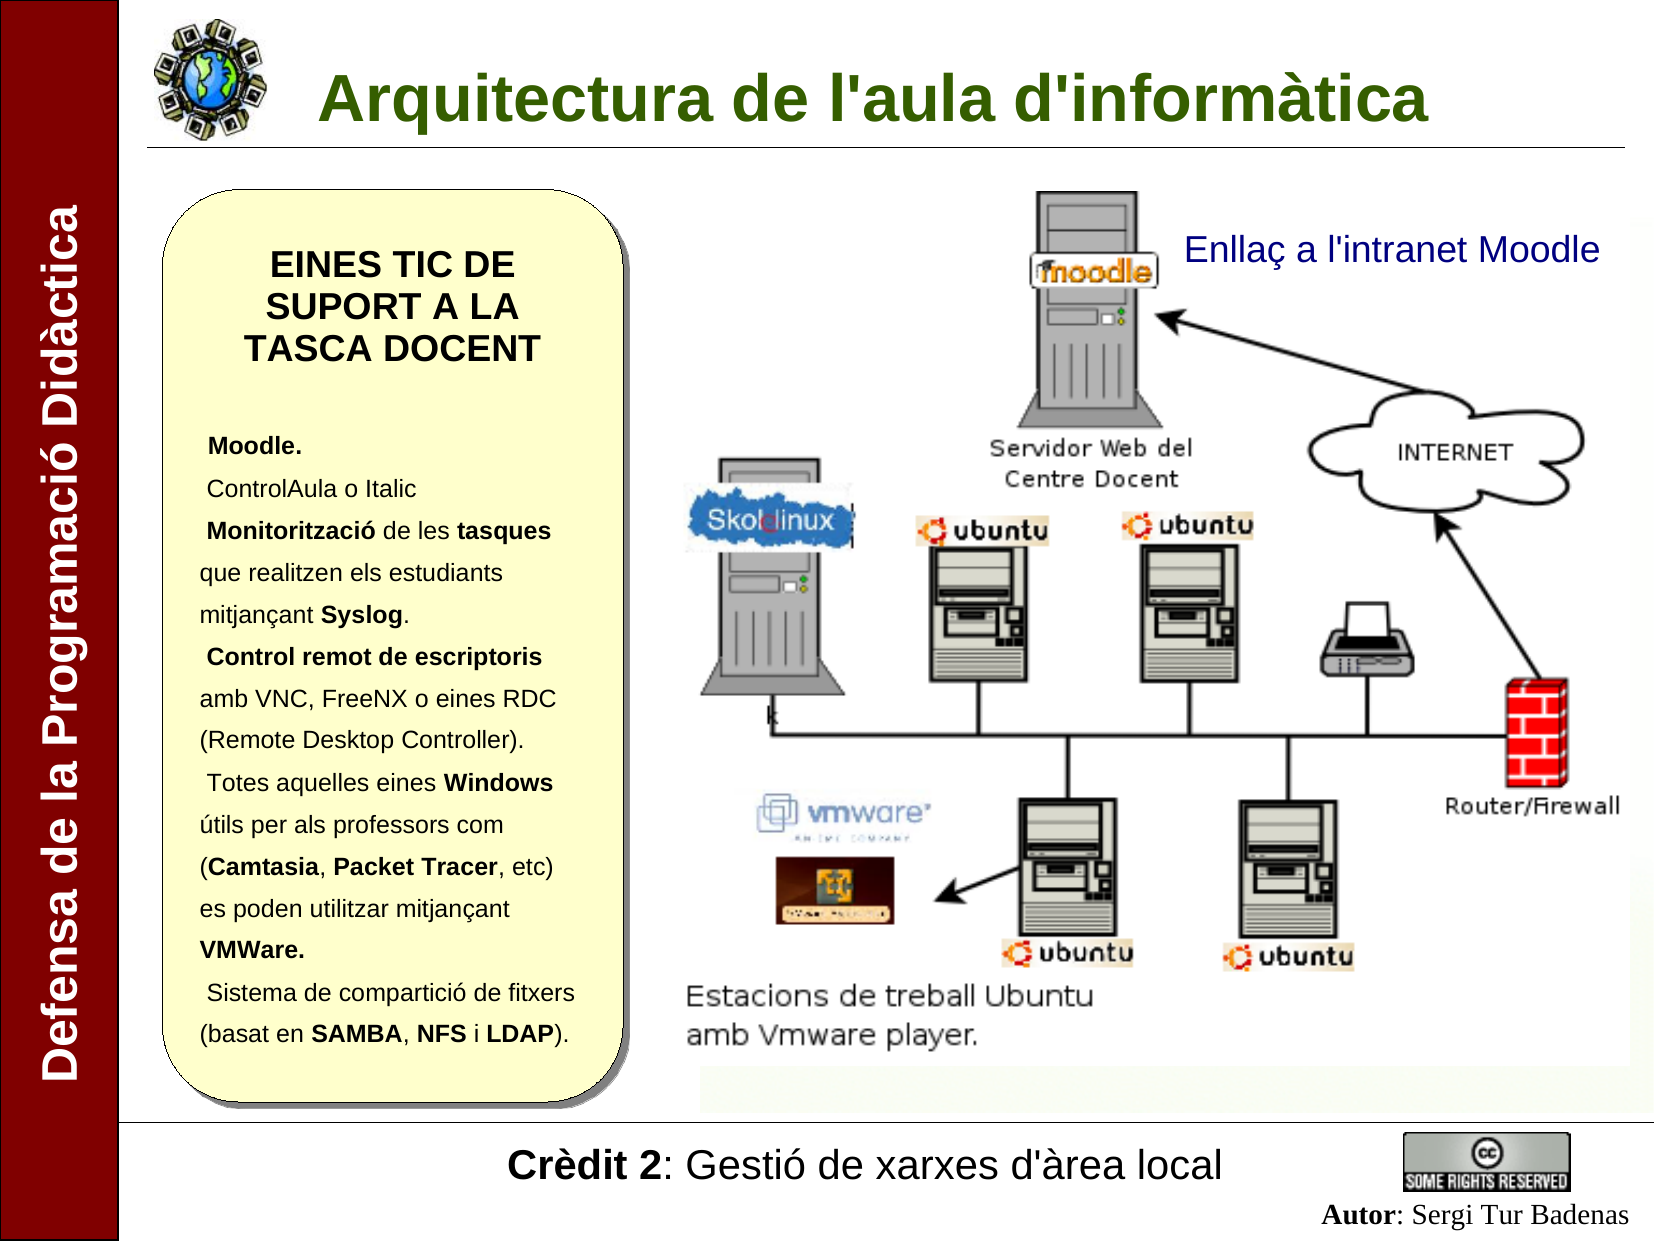

# Arquitectura de l'aula d'informàtica
EINES TIC DE SUPORT A LA TASCA DOCENT
 Moodle.
 ControlAula o Italic
 Monitorització de les tasques que realitzen els estudiants mitjançant Syslog.
 Control remot de escriptoris amb VNC, FreeNX o eines RDC (Remote Desktop Controller).
 Totes aquelles eines Windows útils per als professors com (Camtasia, Packet Tracer, etc) es poden utilitzar mitjançant VMWare.
 Sistema de compartició de fitxers (basat en SAMBA, NFS i LDAP).
Enllaç a l'intranet Moodle